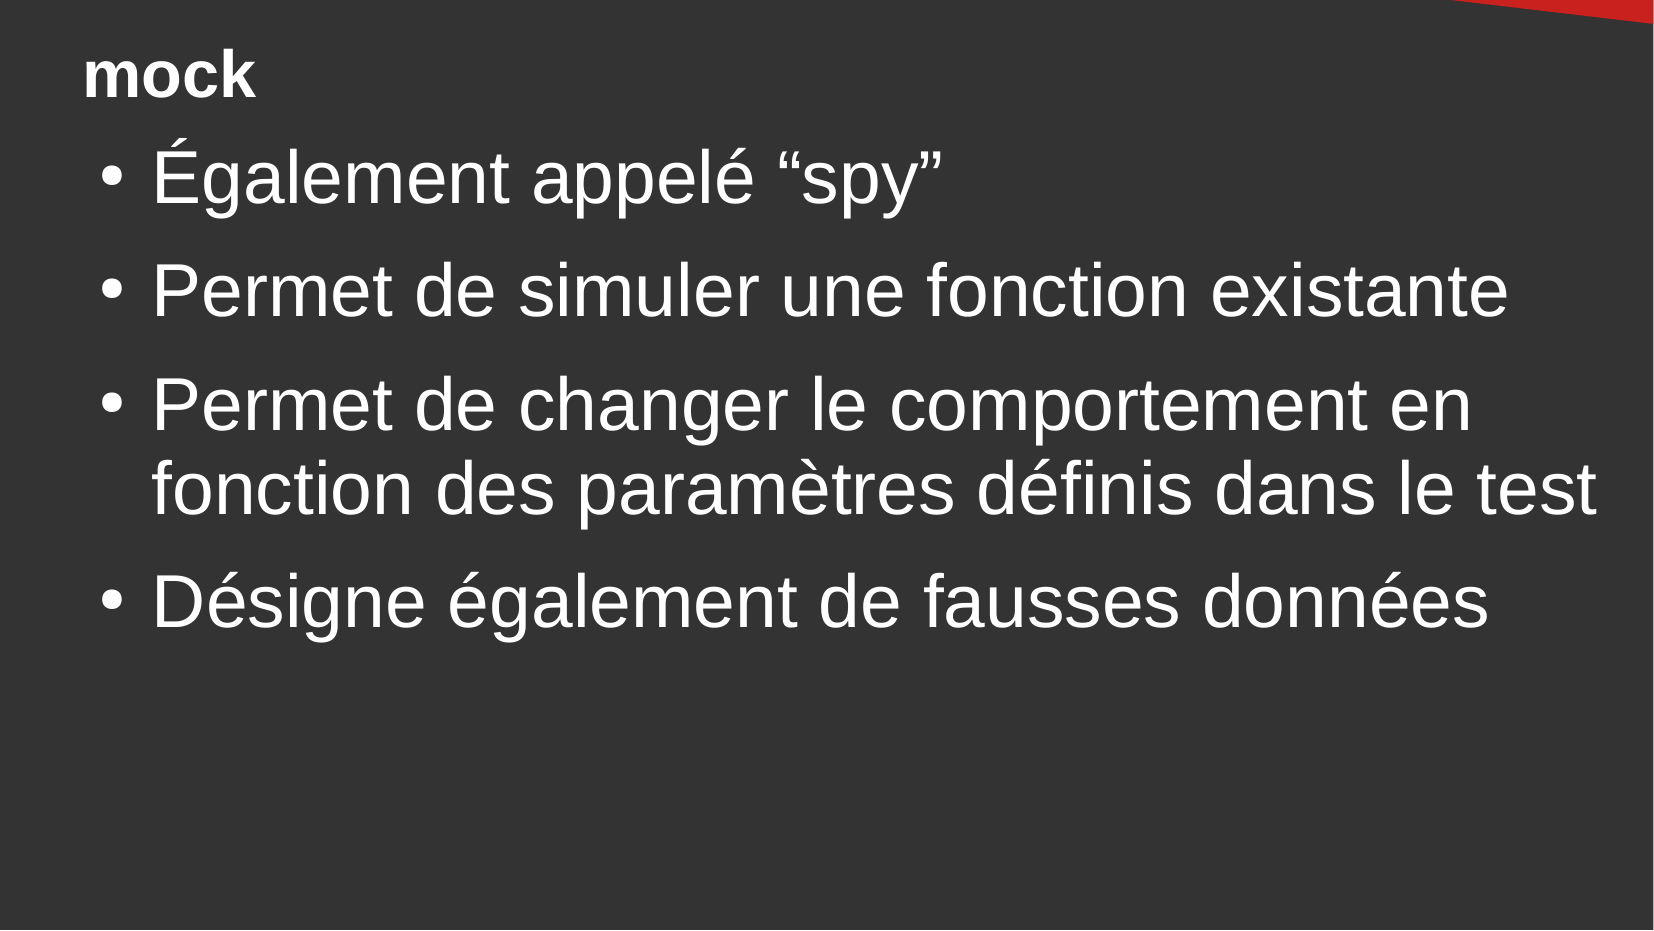

# mock
Également appelé “spy”
Permet de simuler une fonction existante
Permet de changer le comportement en fonction des paramètres définis dans le test
Désigne également de fausses données